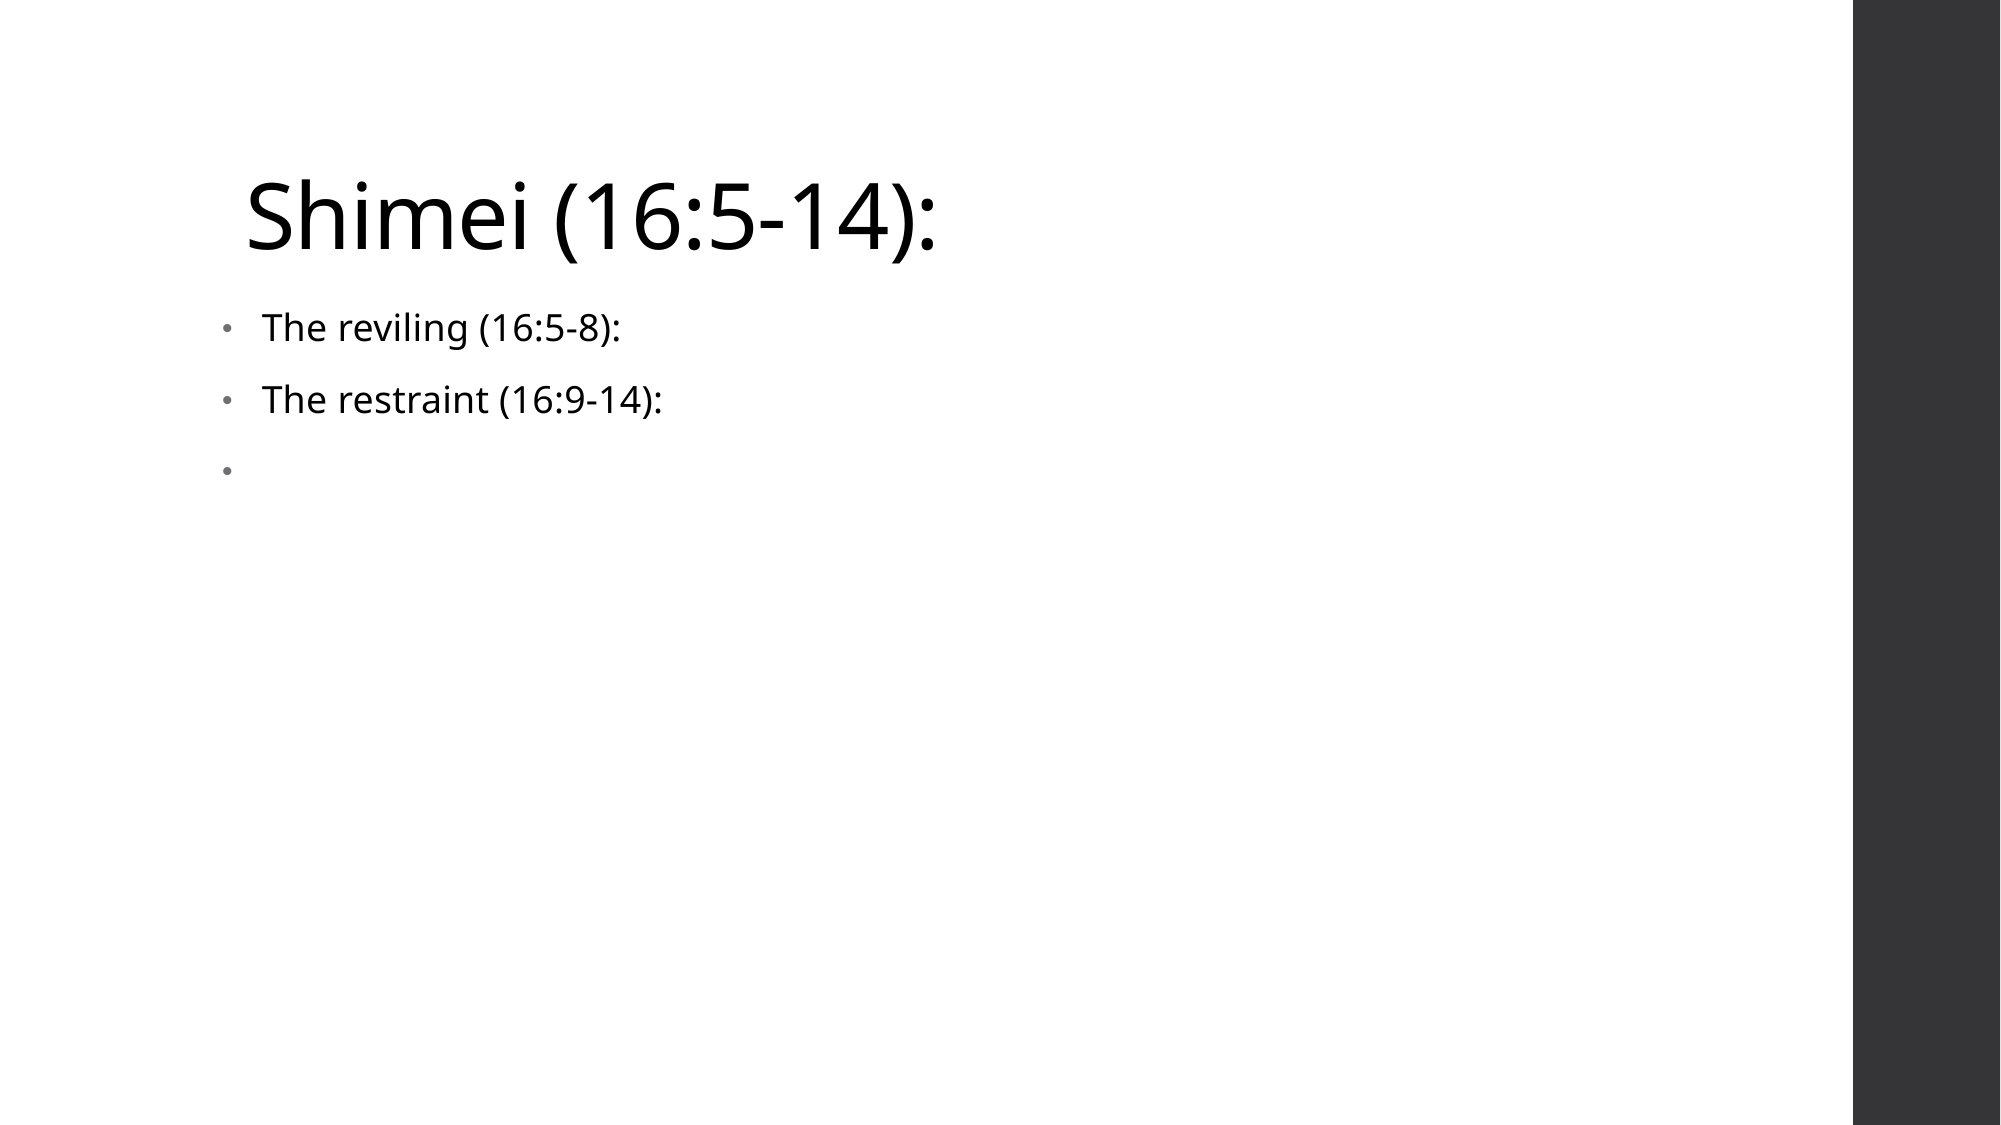

# Shimei (16:5-14):
 The reviling (16:5-8):
 The restraint (16:9-14):